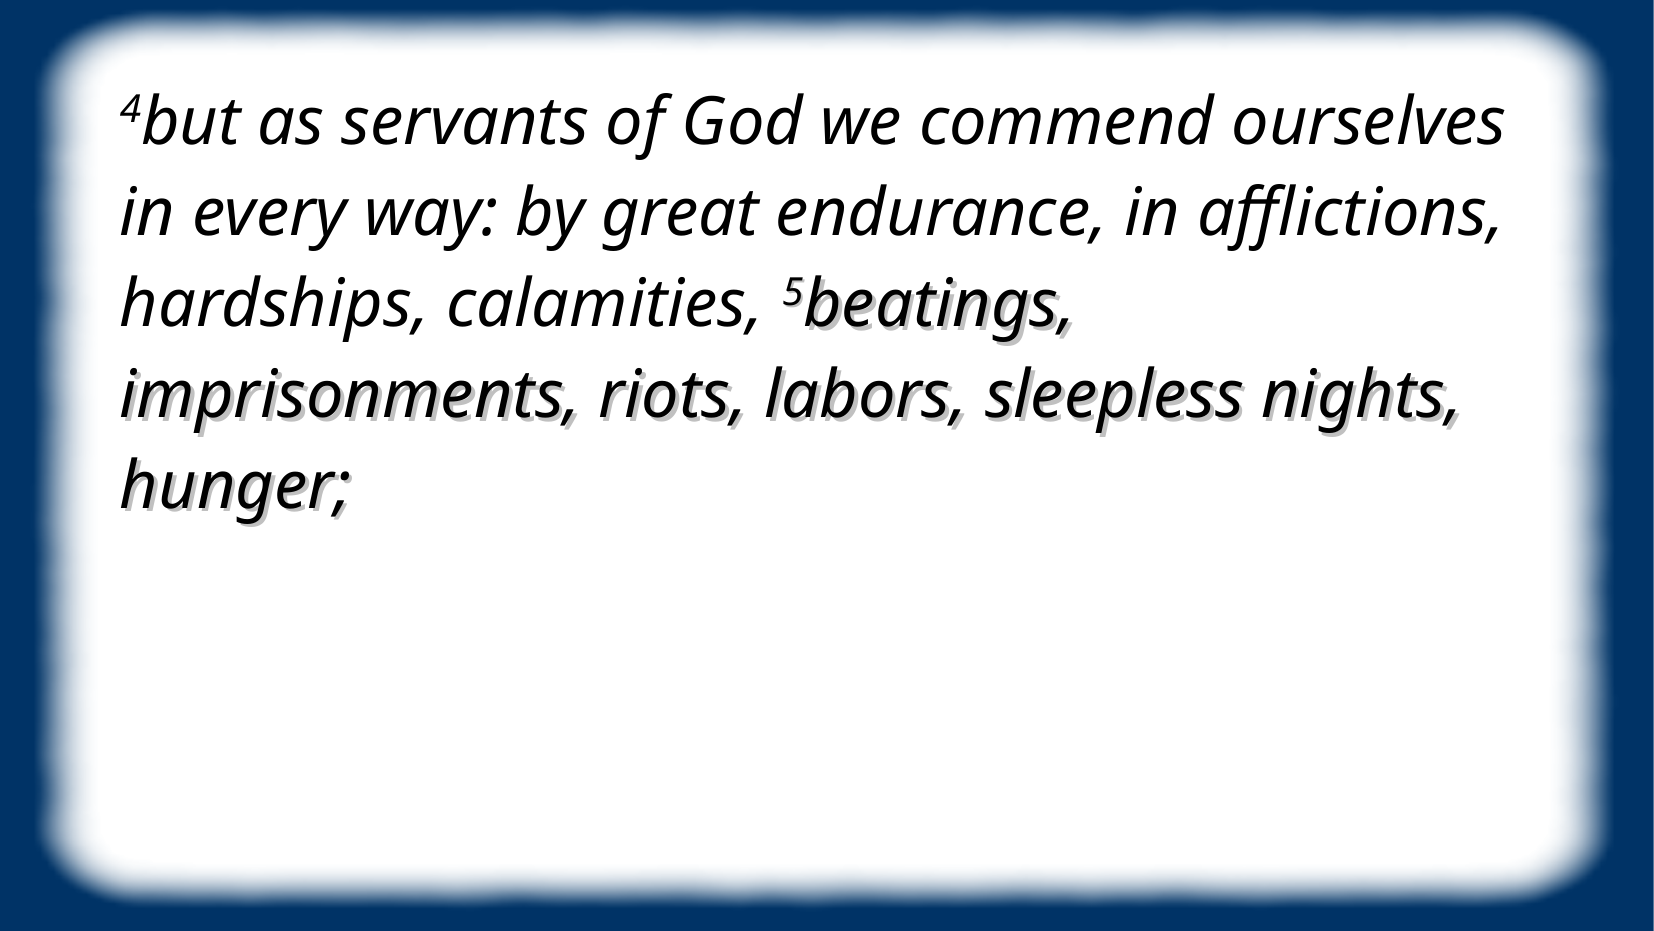

4but as servants of God we commend ourselves in every way: by great endurance, in afflictions, hardships, calamities, 5beatings, imprisonments, riots, labors, sleepless nights, hunger;